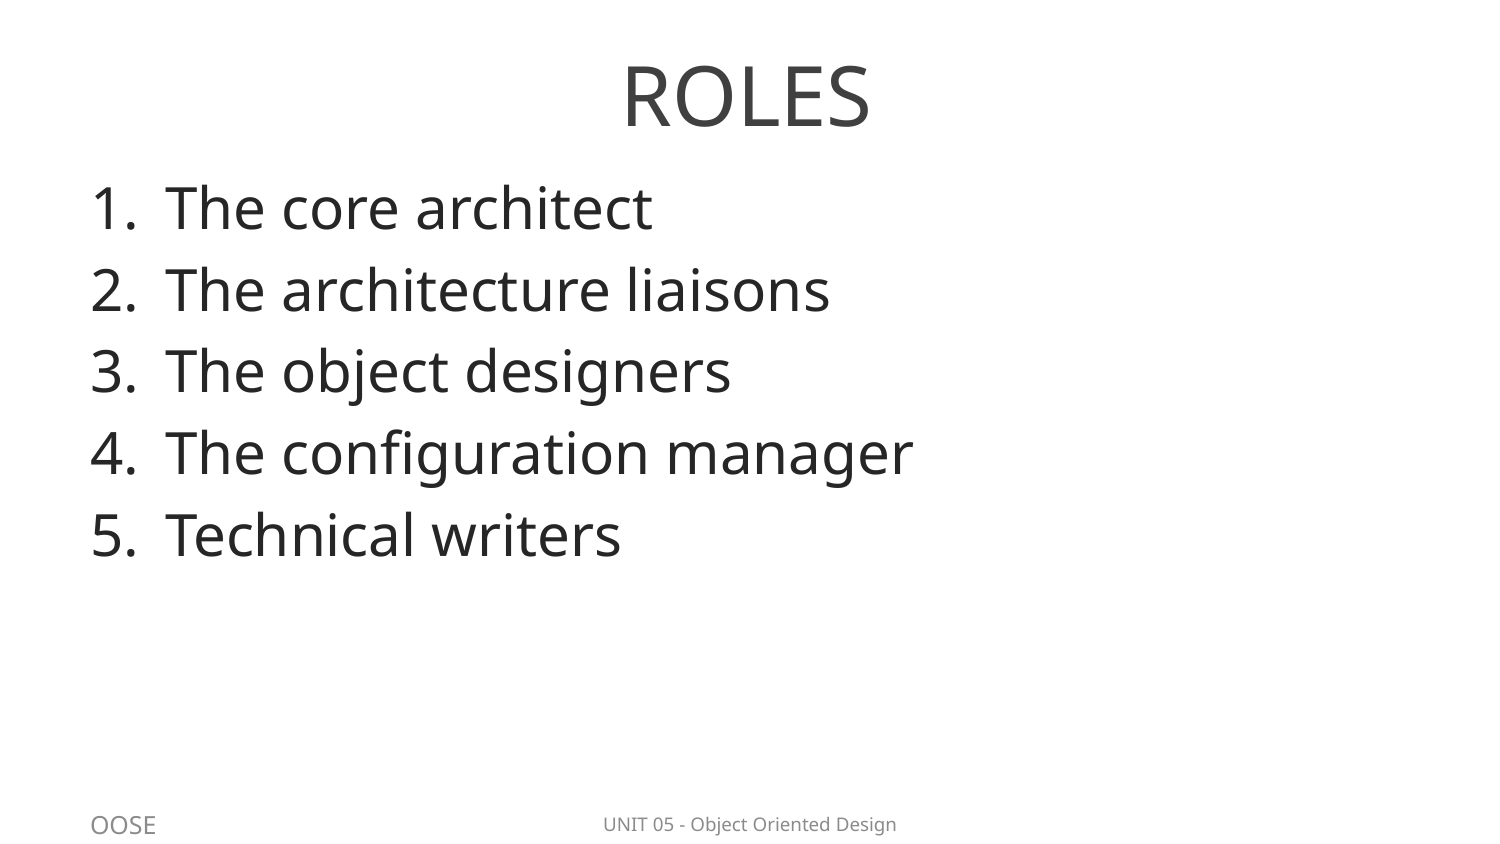

# roles
The core architect
The architecture liaisons
The object designers
The configuration manager
Technical writers
OOSE
UNIT 05 - Object Oriented Design